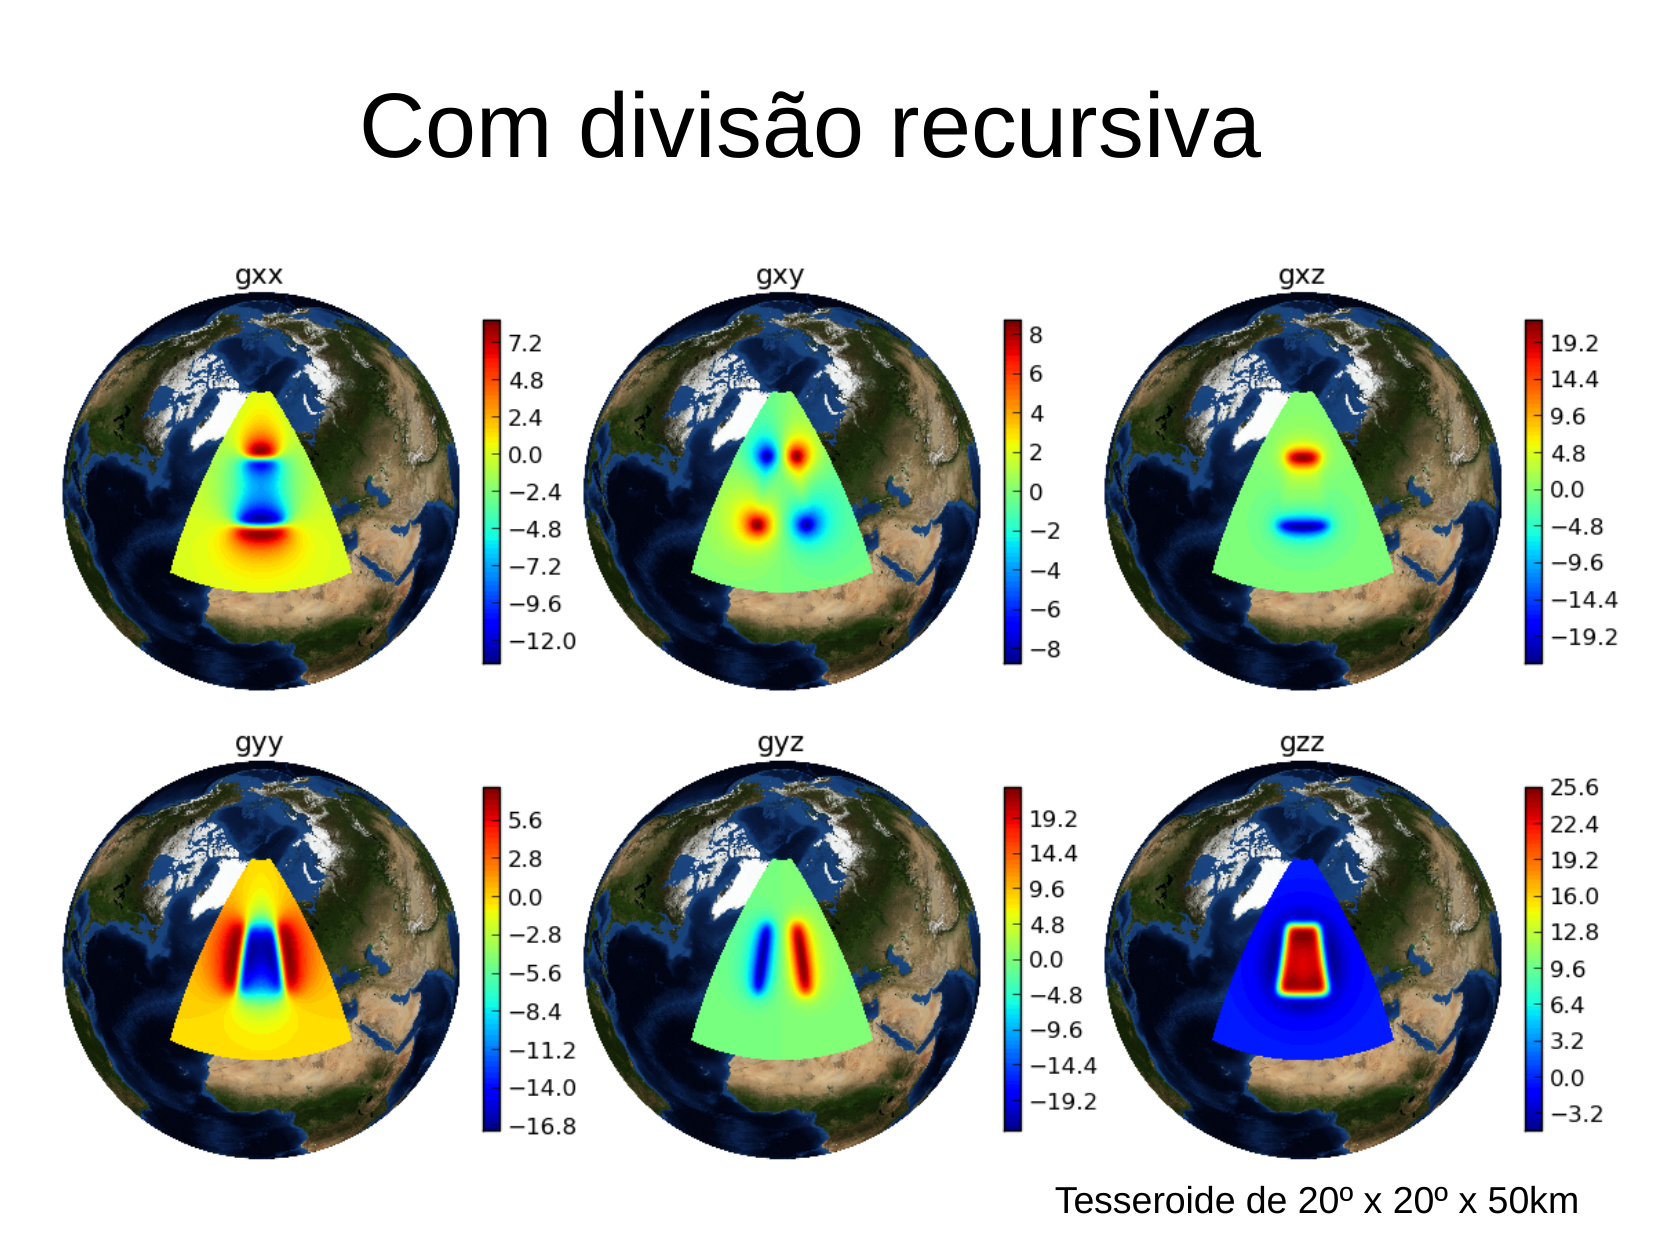

# Com divisão recursiva
Tesseroide de 20º x 20º x 50km